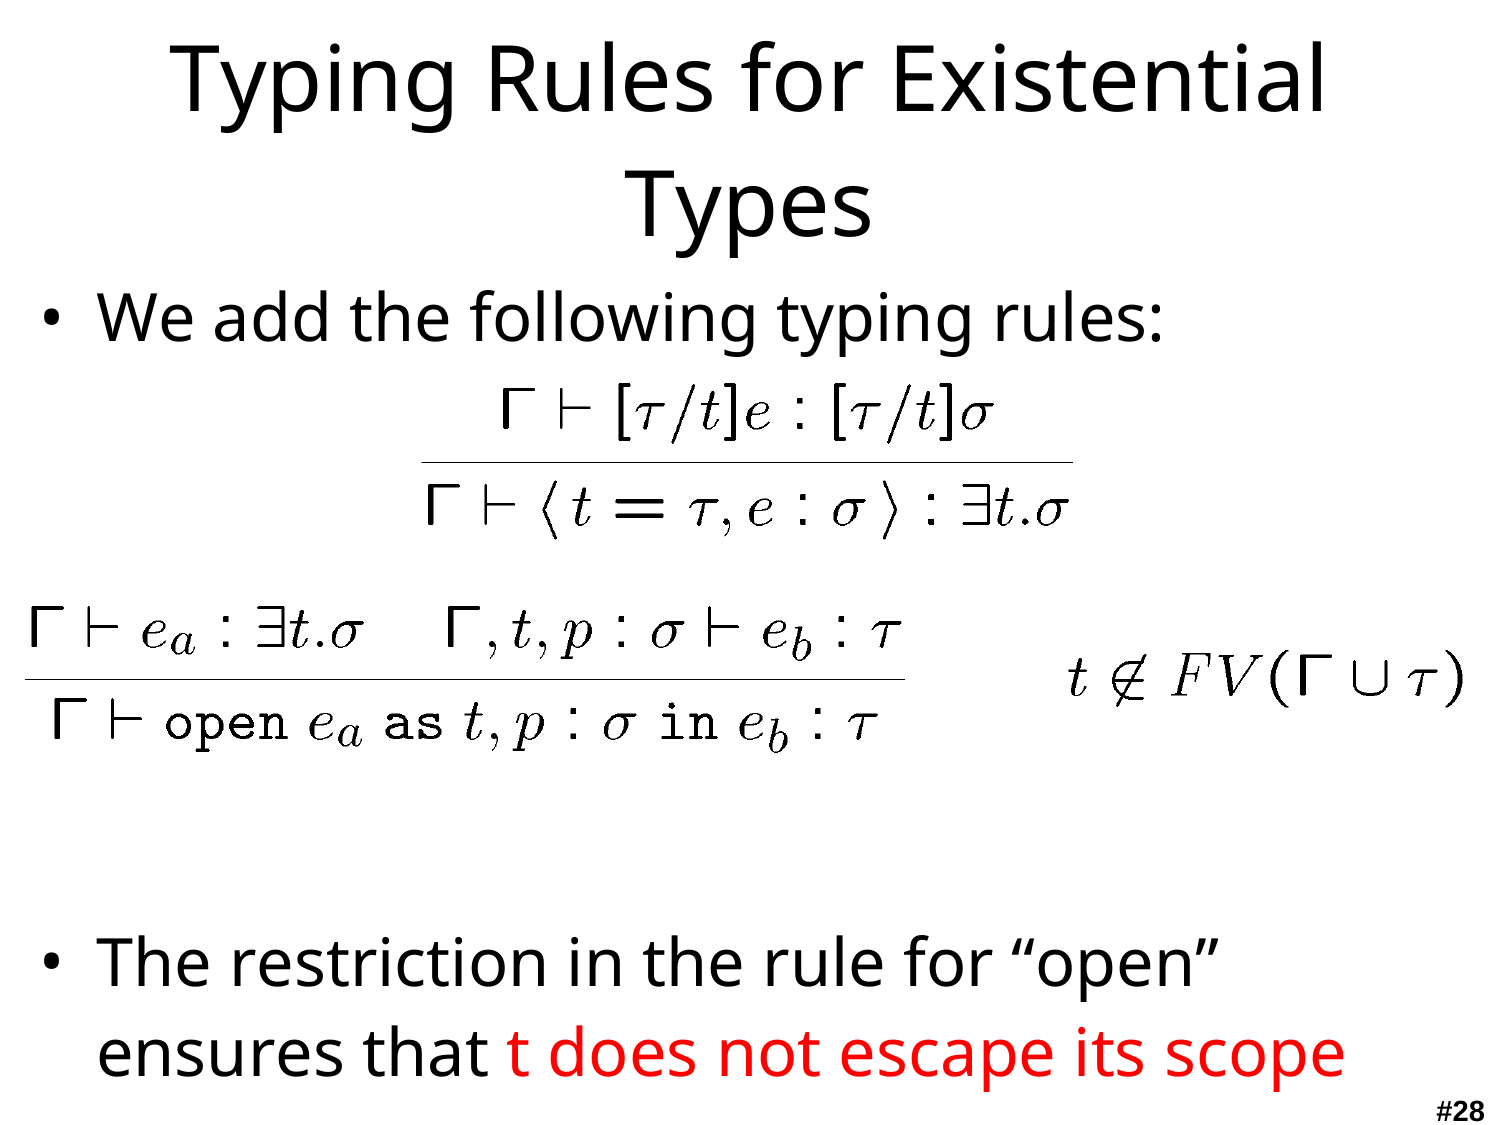

# Typing Rules for Existential Types
We add the following typing rules:
The restriction in the rule for “open” ensures that t does not escape its scope
28